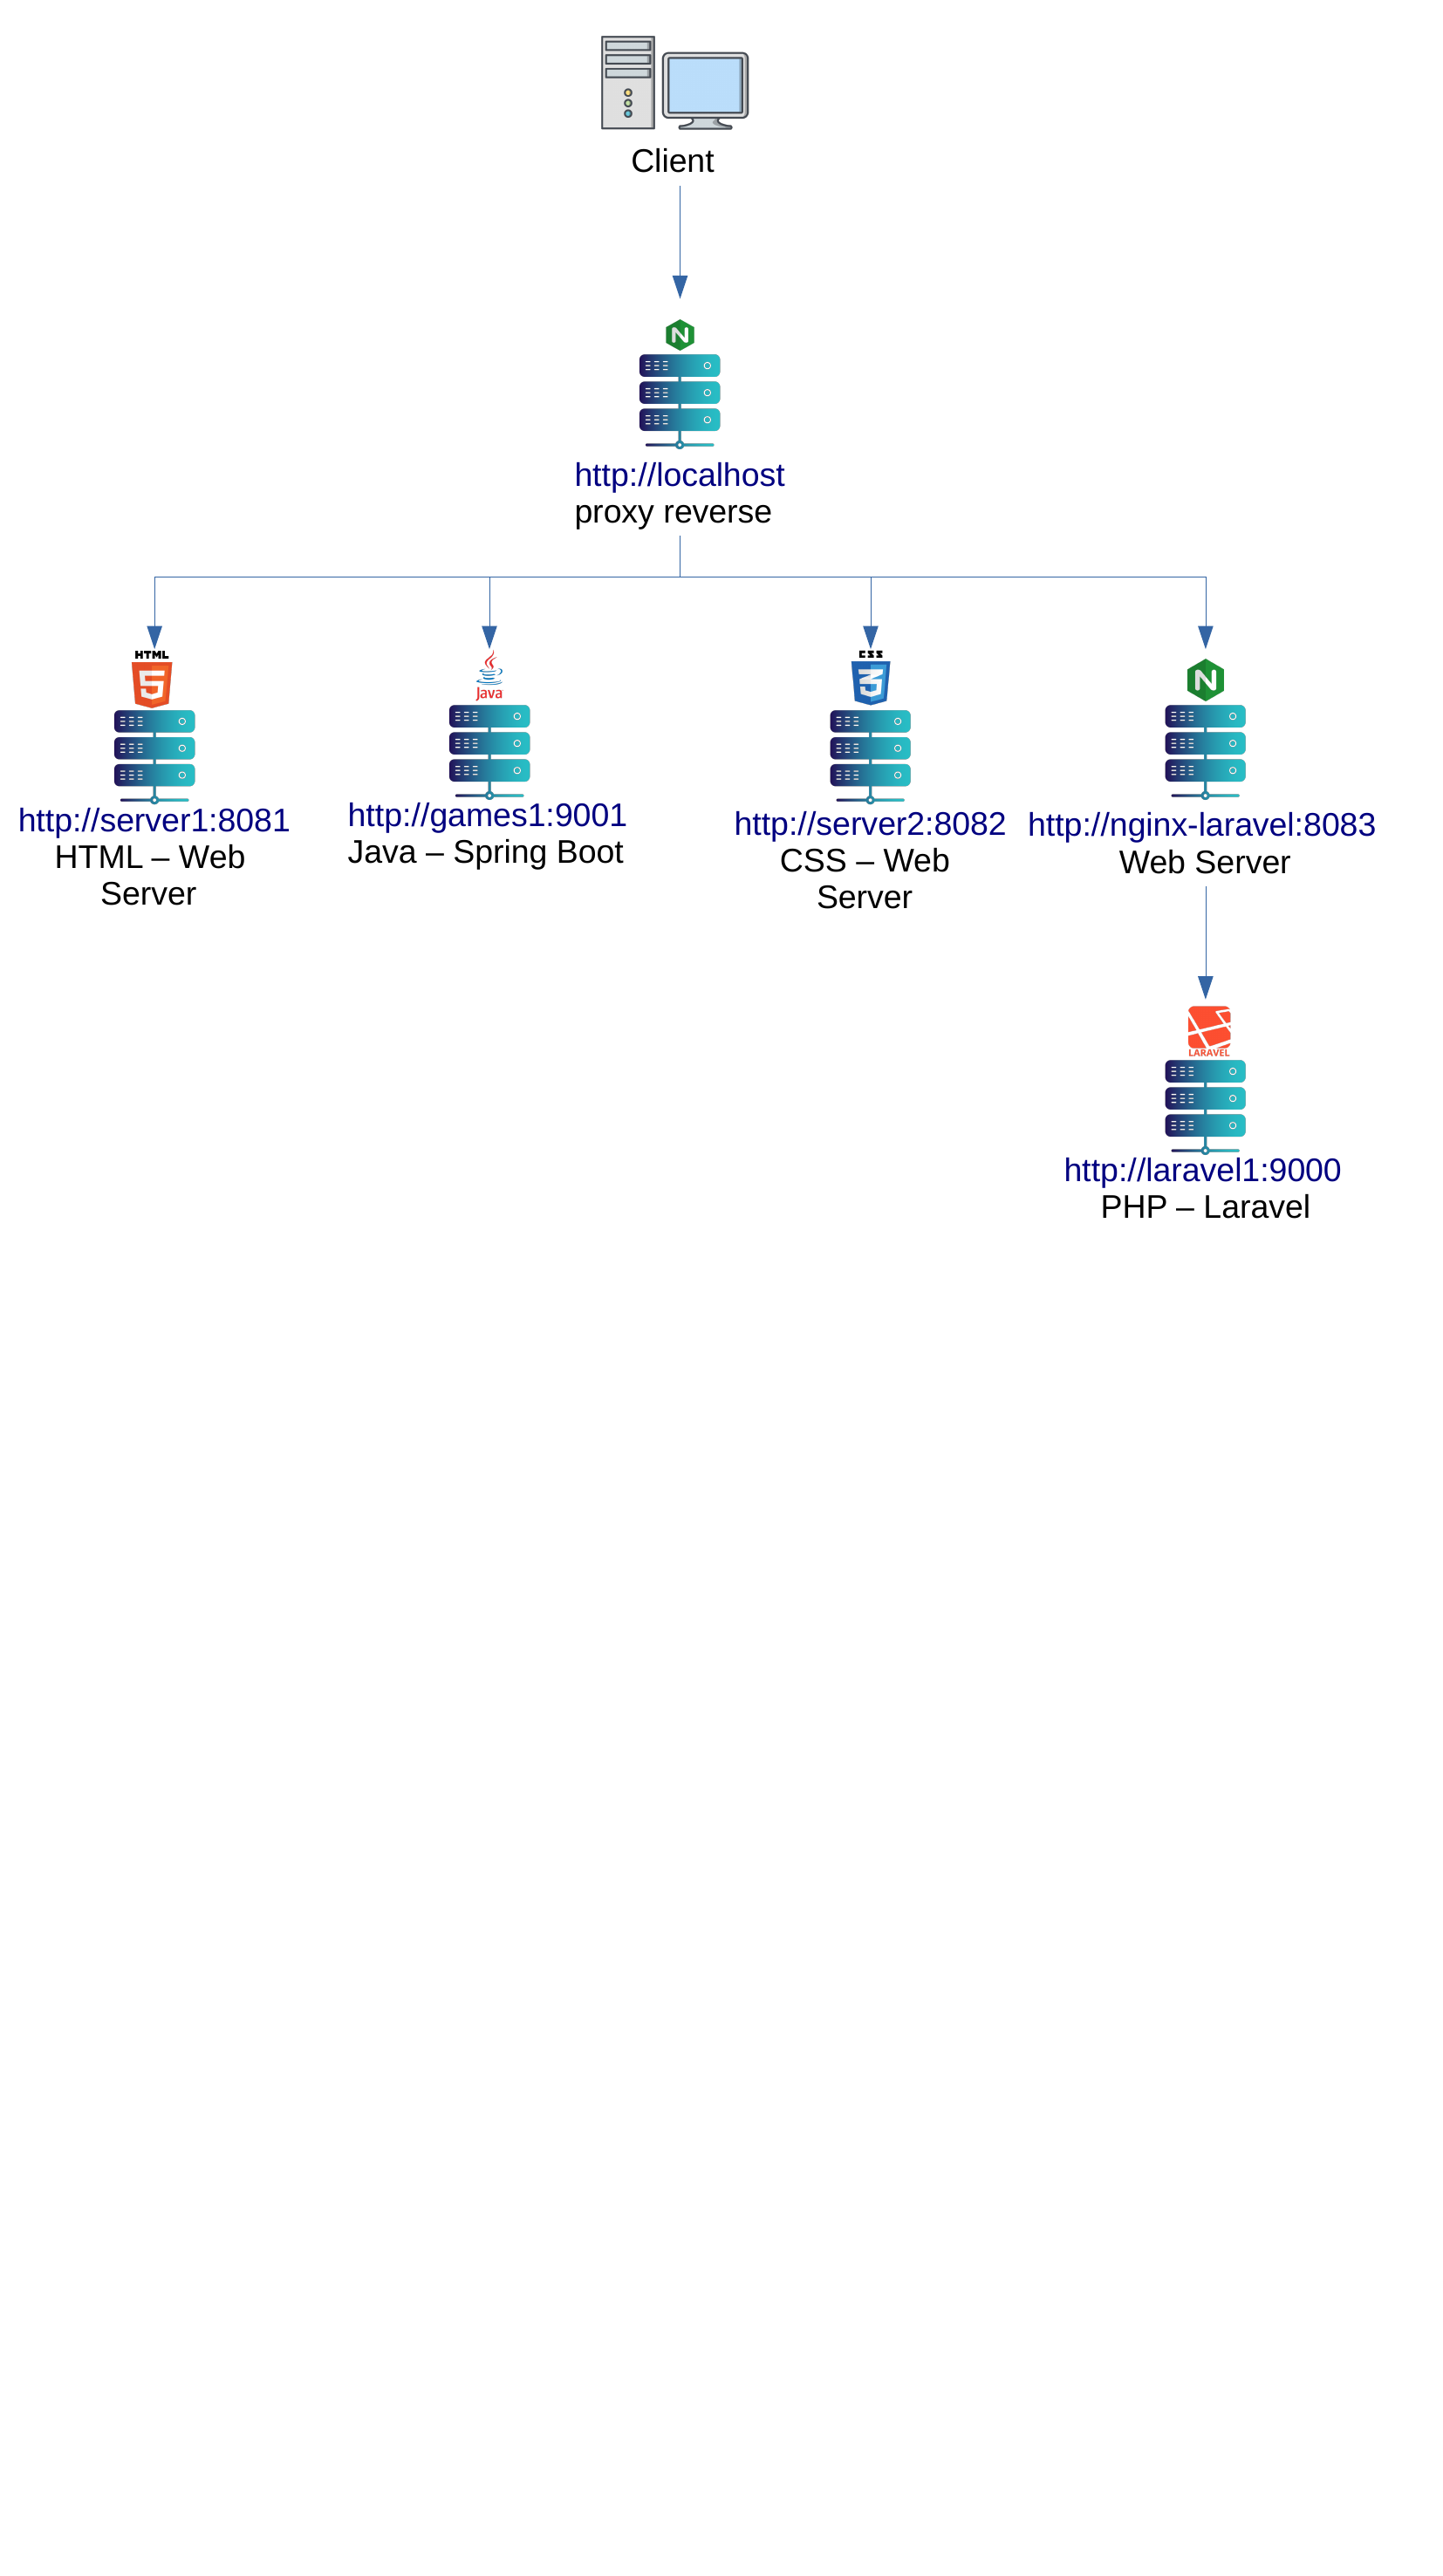

Client
http://localhost
proxy reverse
http://games1:9001
Java – Spring Boot
http://server1:8081
 HTML – Web
 Server
http://server2:8082
 CSS – Web
 Server
http://nginx-laravel:8083
 Web Server
http://laravel1:9000
 PHP – Laravel